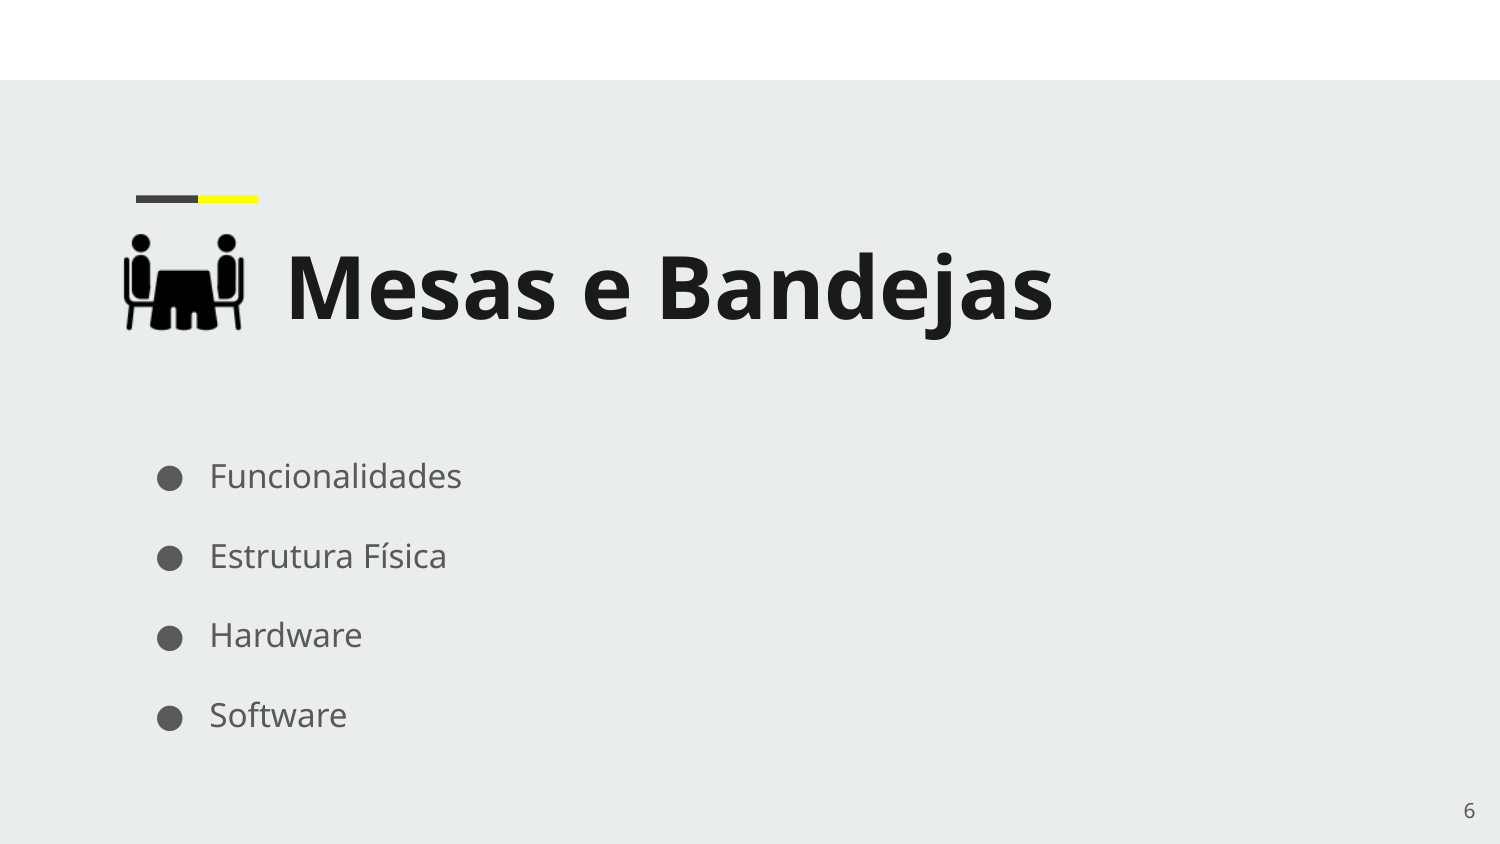

# Mesas e Bandejas
Funcionalidades
Estrutura Física
Hardware
Software